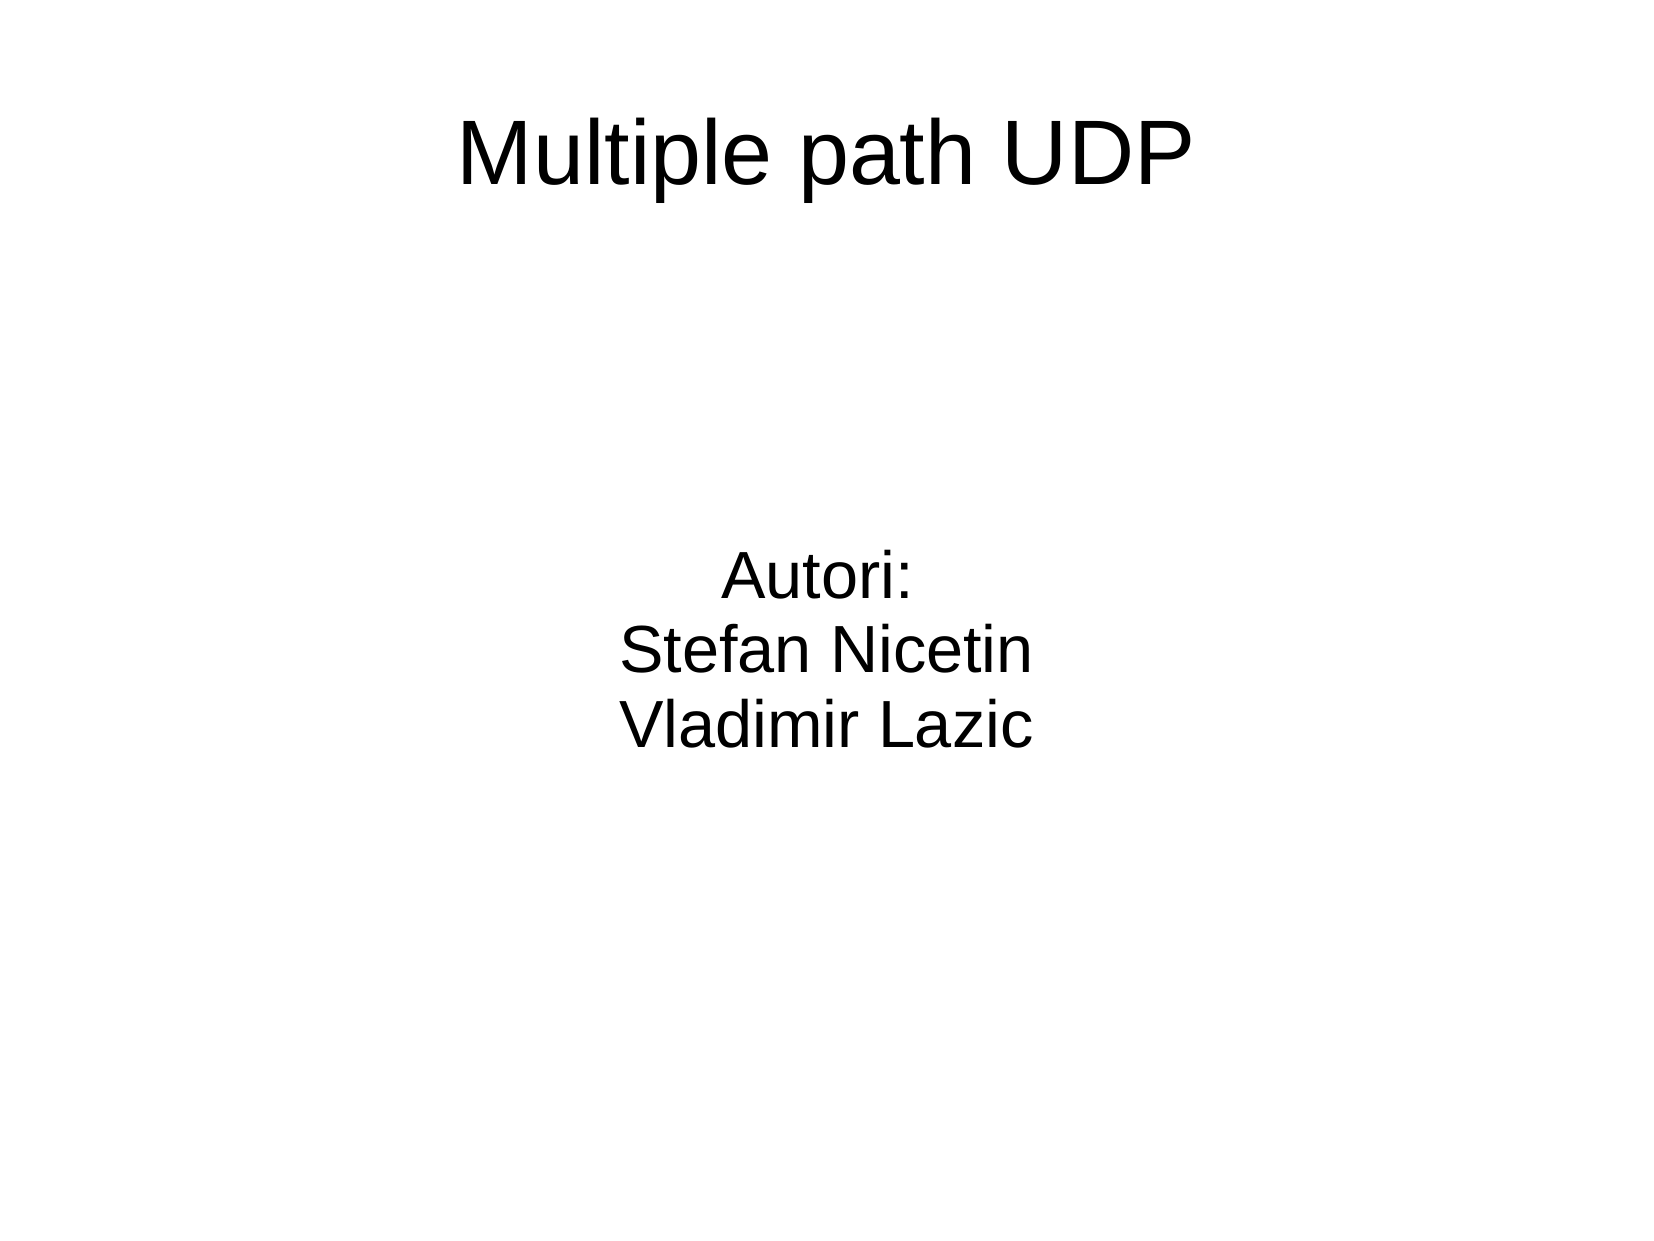

# Multiple path UDP
Autori:
Stefan Nicetin
Vladimir Lazic